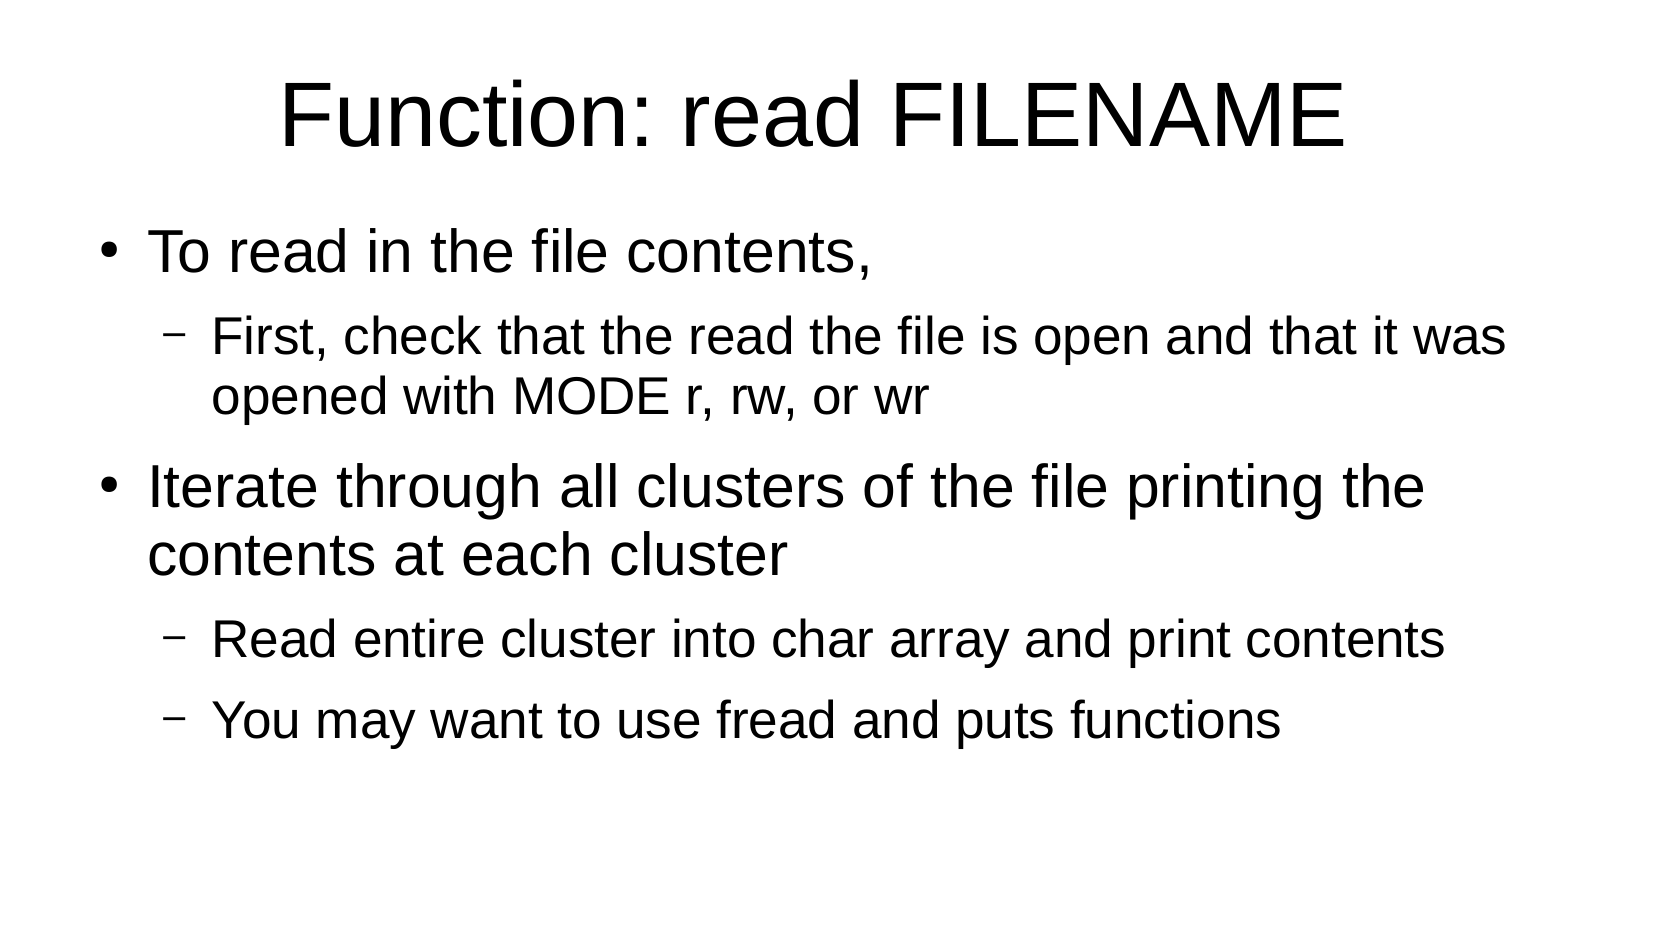

# Function: read FILENAME
To read in the file contents,
First, check that the read the file is open and that it was opened with MODE r, rw, or wr
Iterate through all clusters of the file printing the contents at each cluster
Read entire cluster into char array and print contents
You may want to use fread and puts functions